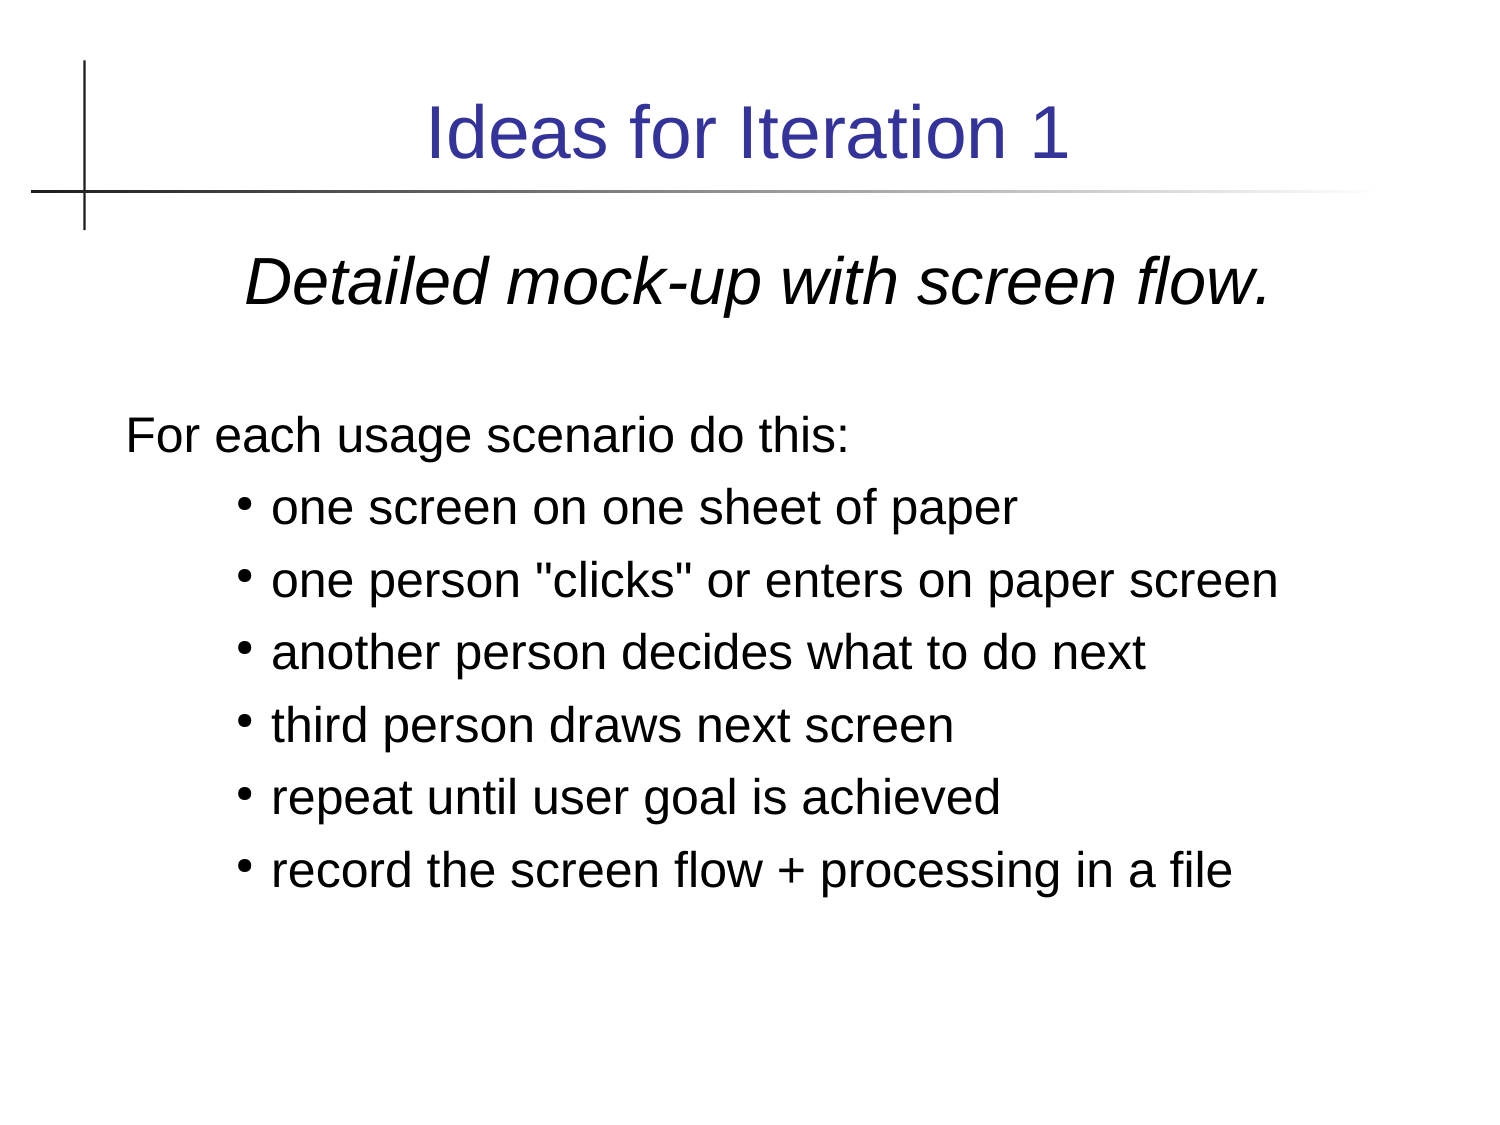

# Ideas for Iteration 1
Detailed mock-up with screen flow.
For each usage scenario do this:
one screen on one sheet of paper
one person "clicks" or enters on paper screen
another person decides what to do next
third person draws next screen
repeat until user goal is achieved
record the screen flow + processing in a file